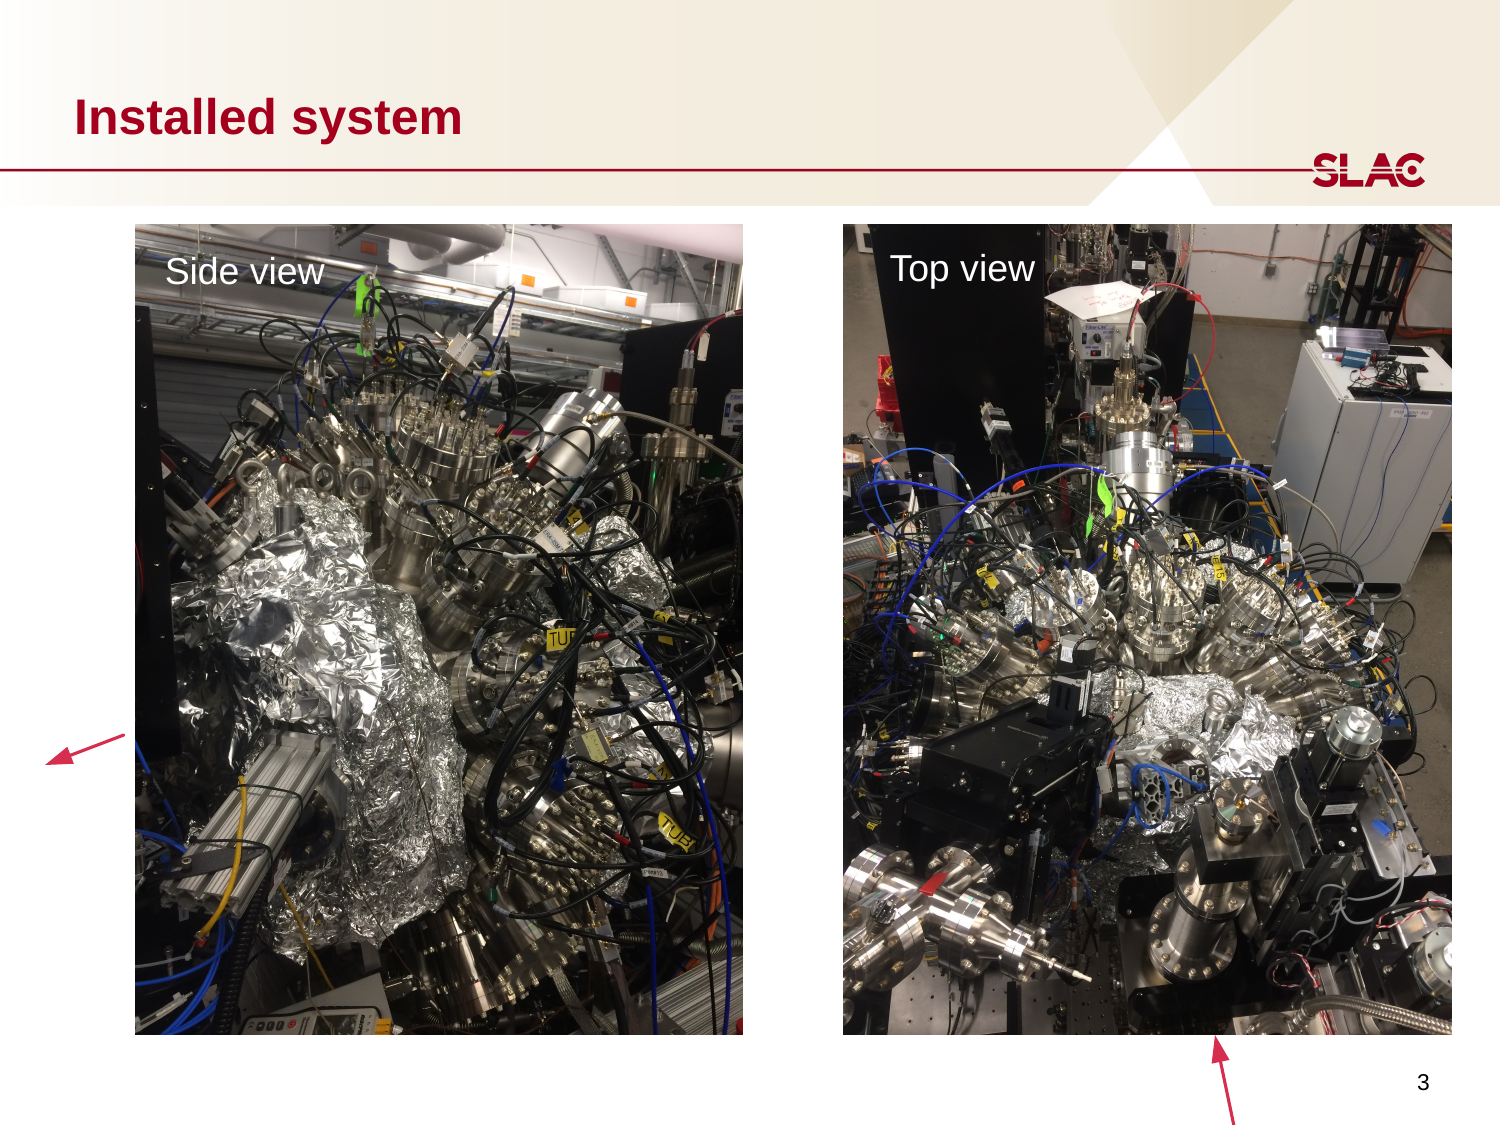

# Installed system
Top view
Side view
Cite submitted paper